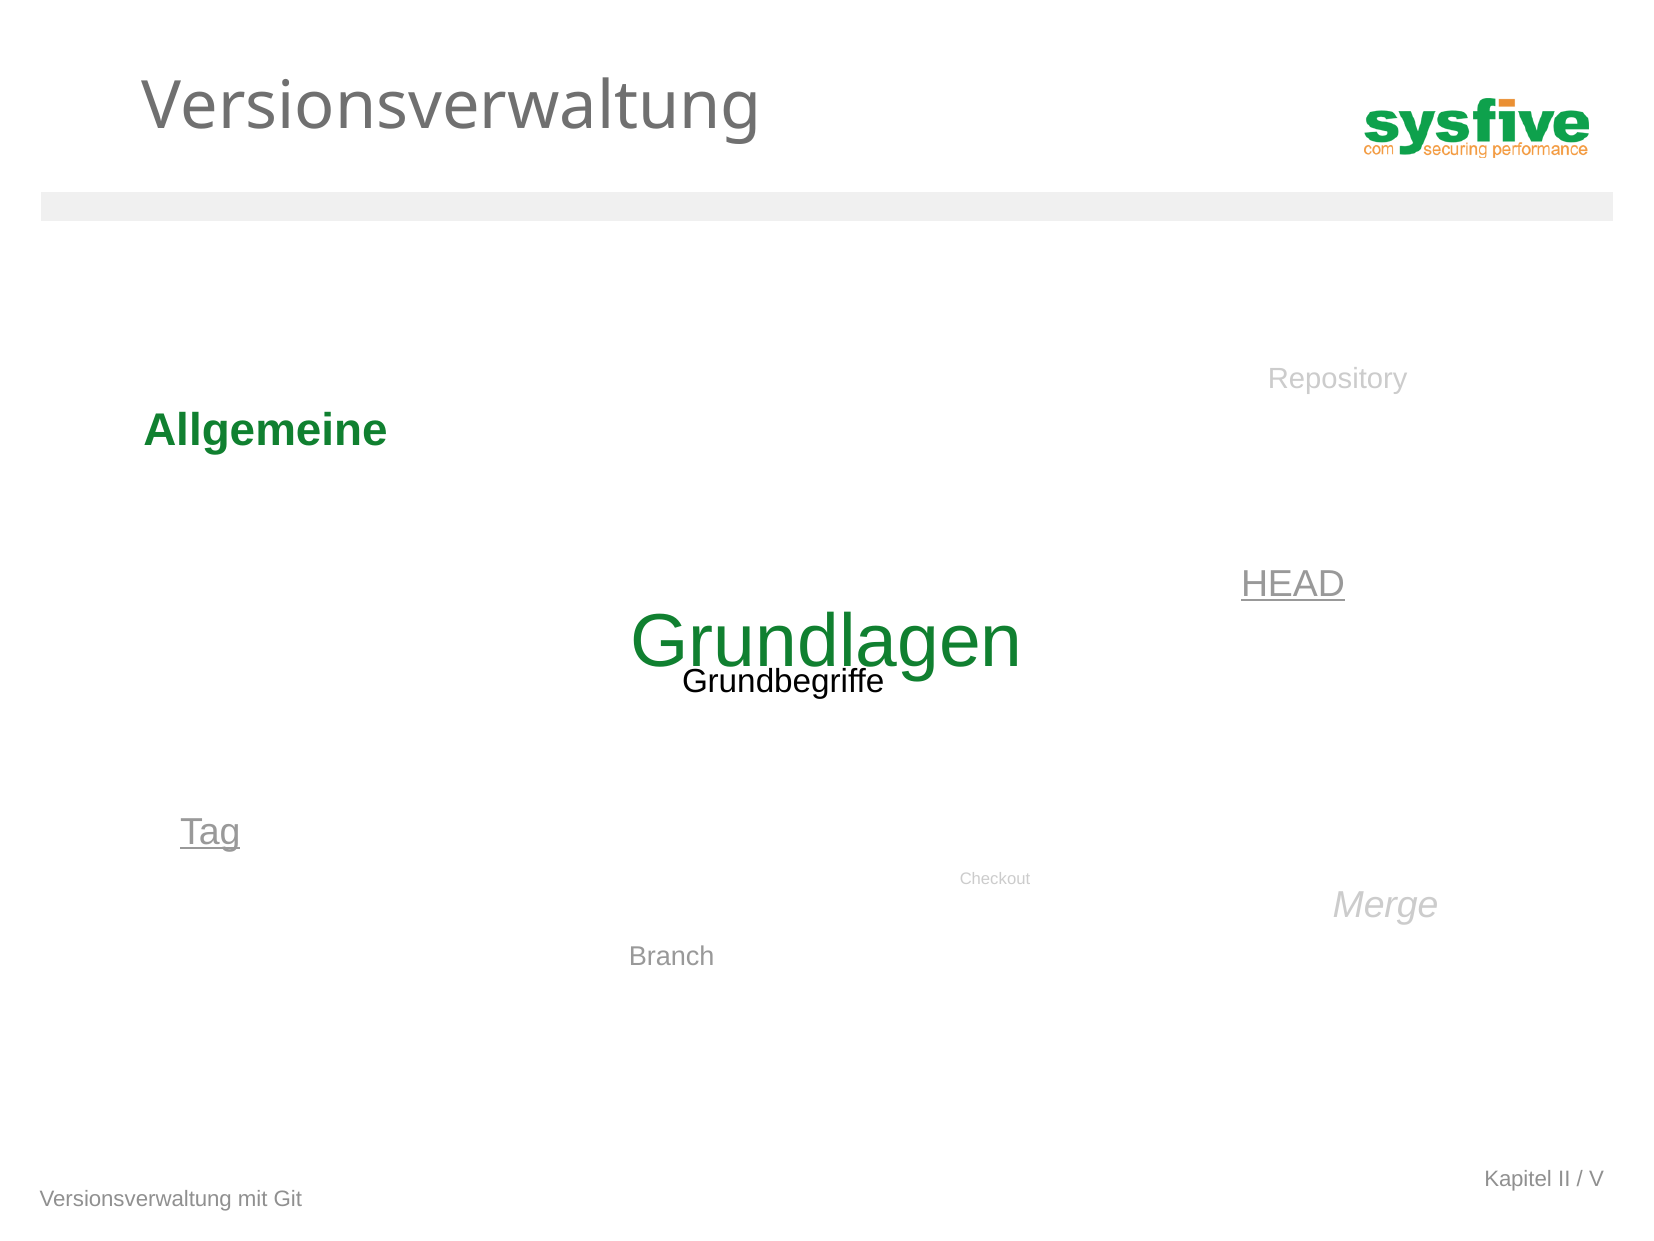

# Versionsverwaltung
Grundlagen
Repository
Allgemeine
HEAD
Grundbegriffe
Tag
Checkout
Merge
Branch
Kapitel II / V
Versionsverwaltung mit Git